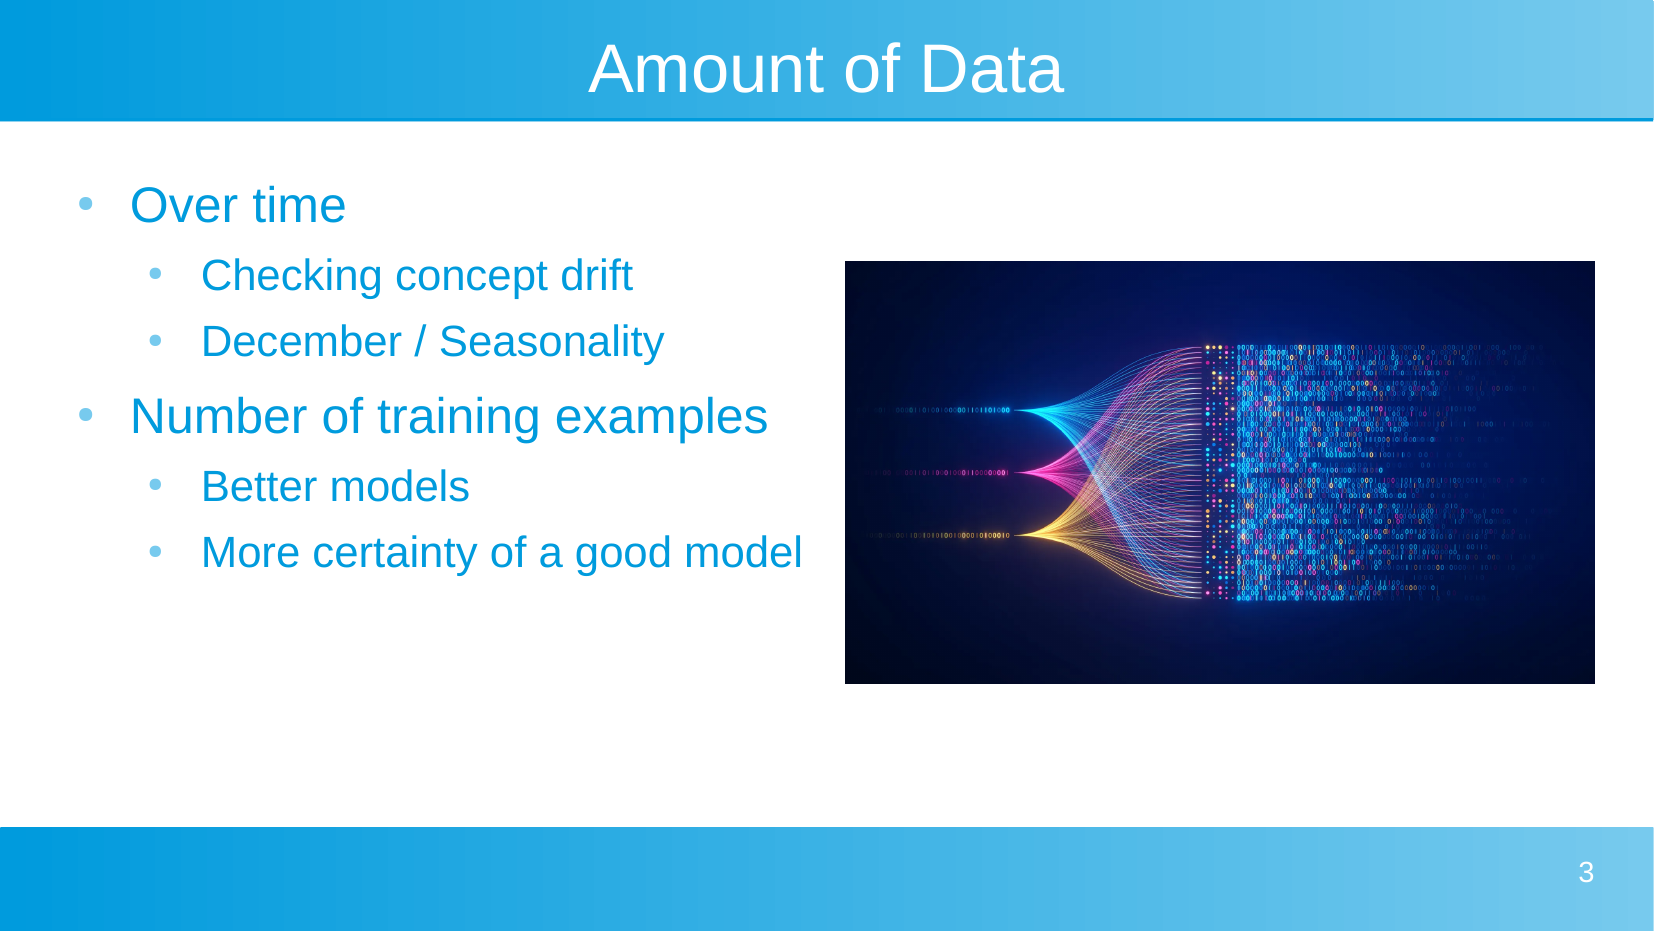

# Amount of Data
Over time
Checking concept drift
December / Seasonality
Number of training examples
Better models
More certainty of a good model
3